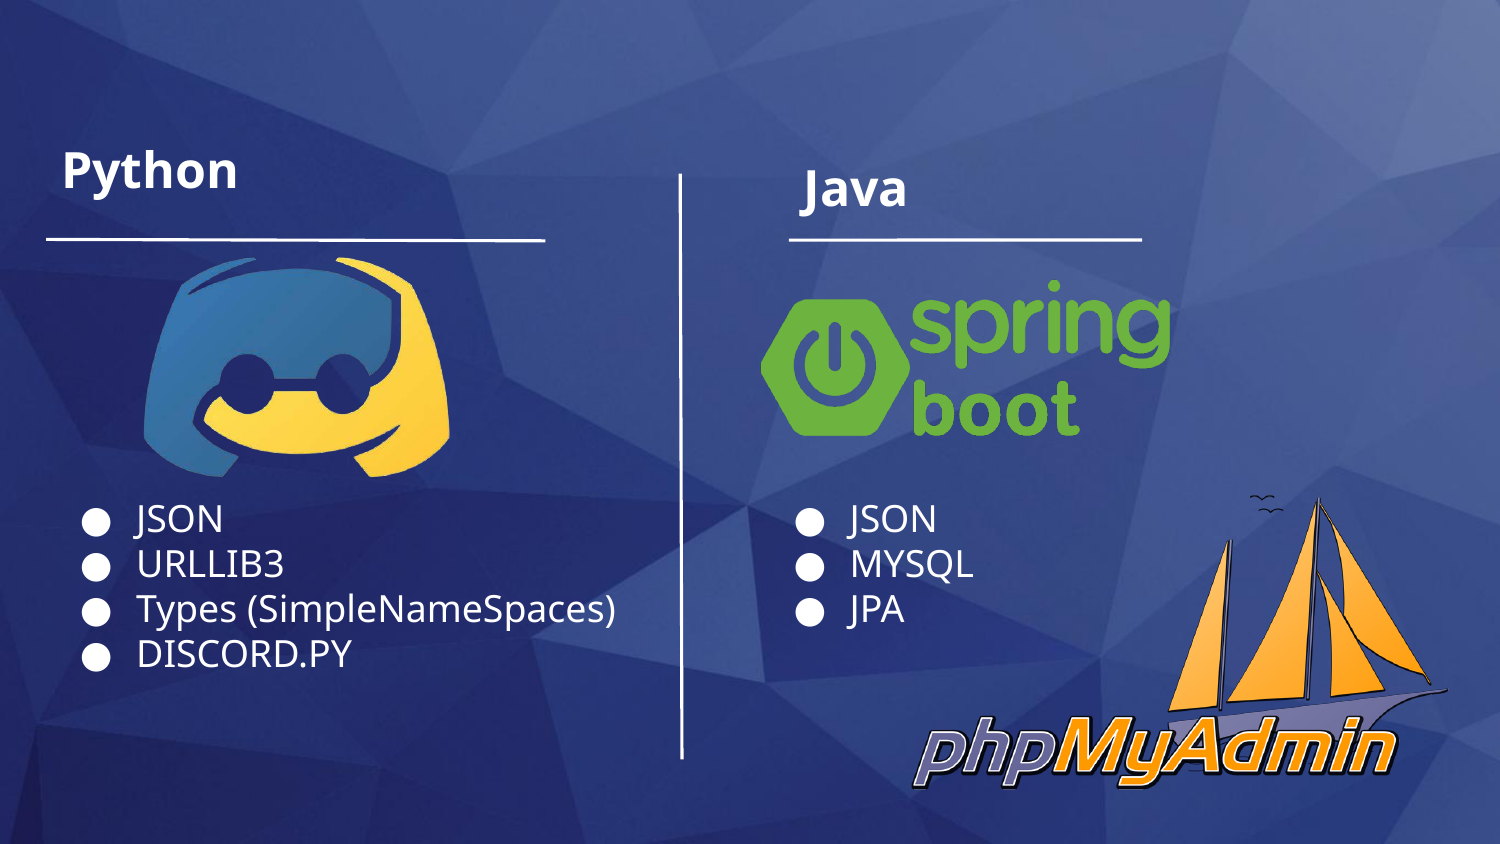

Python
Java
JSON
URLLIB3
Types (SimpleNameSpaces)
DISCORD.PY
JSON
MYSQL
JPA